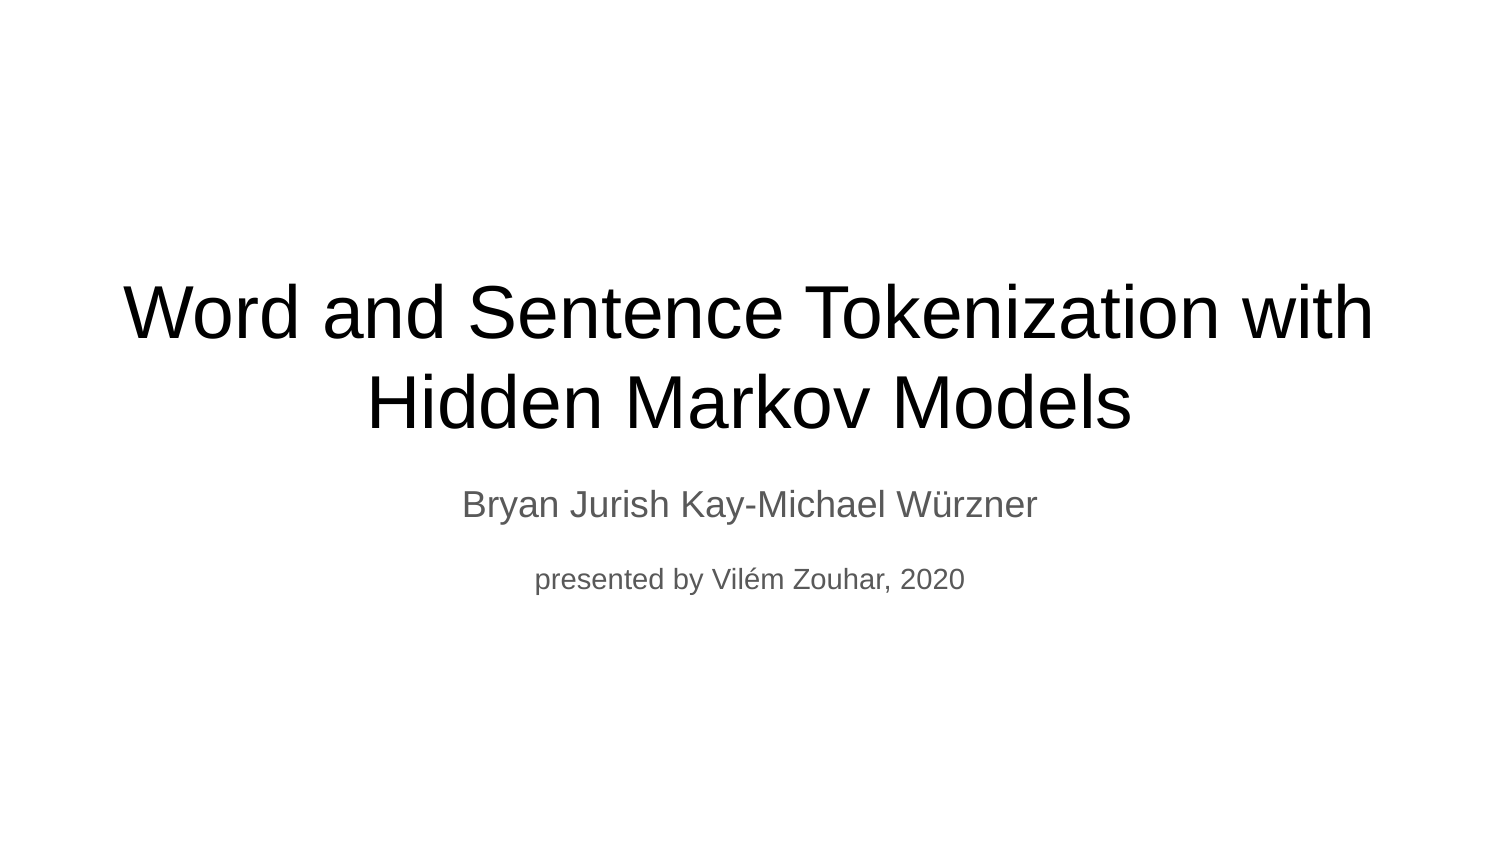

# Word and Sentence Tokenization with Hidden Markov Models
Bryan Jurish Kay-Michael Würzner
presented by Vilém Zouhar, 2020